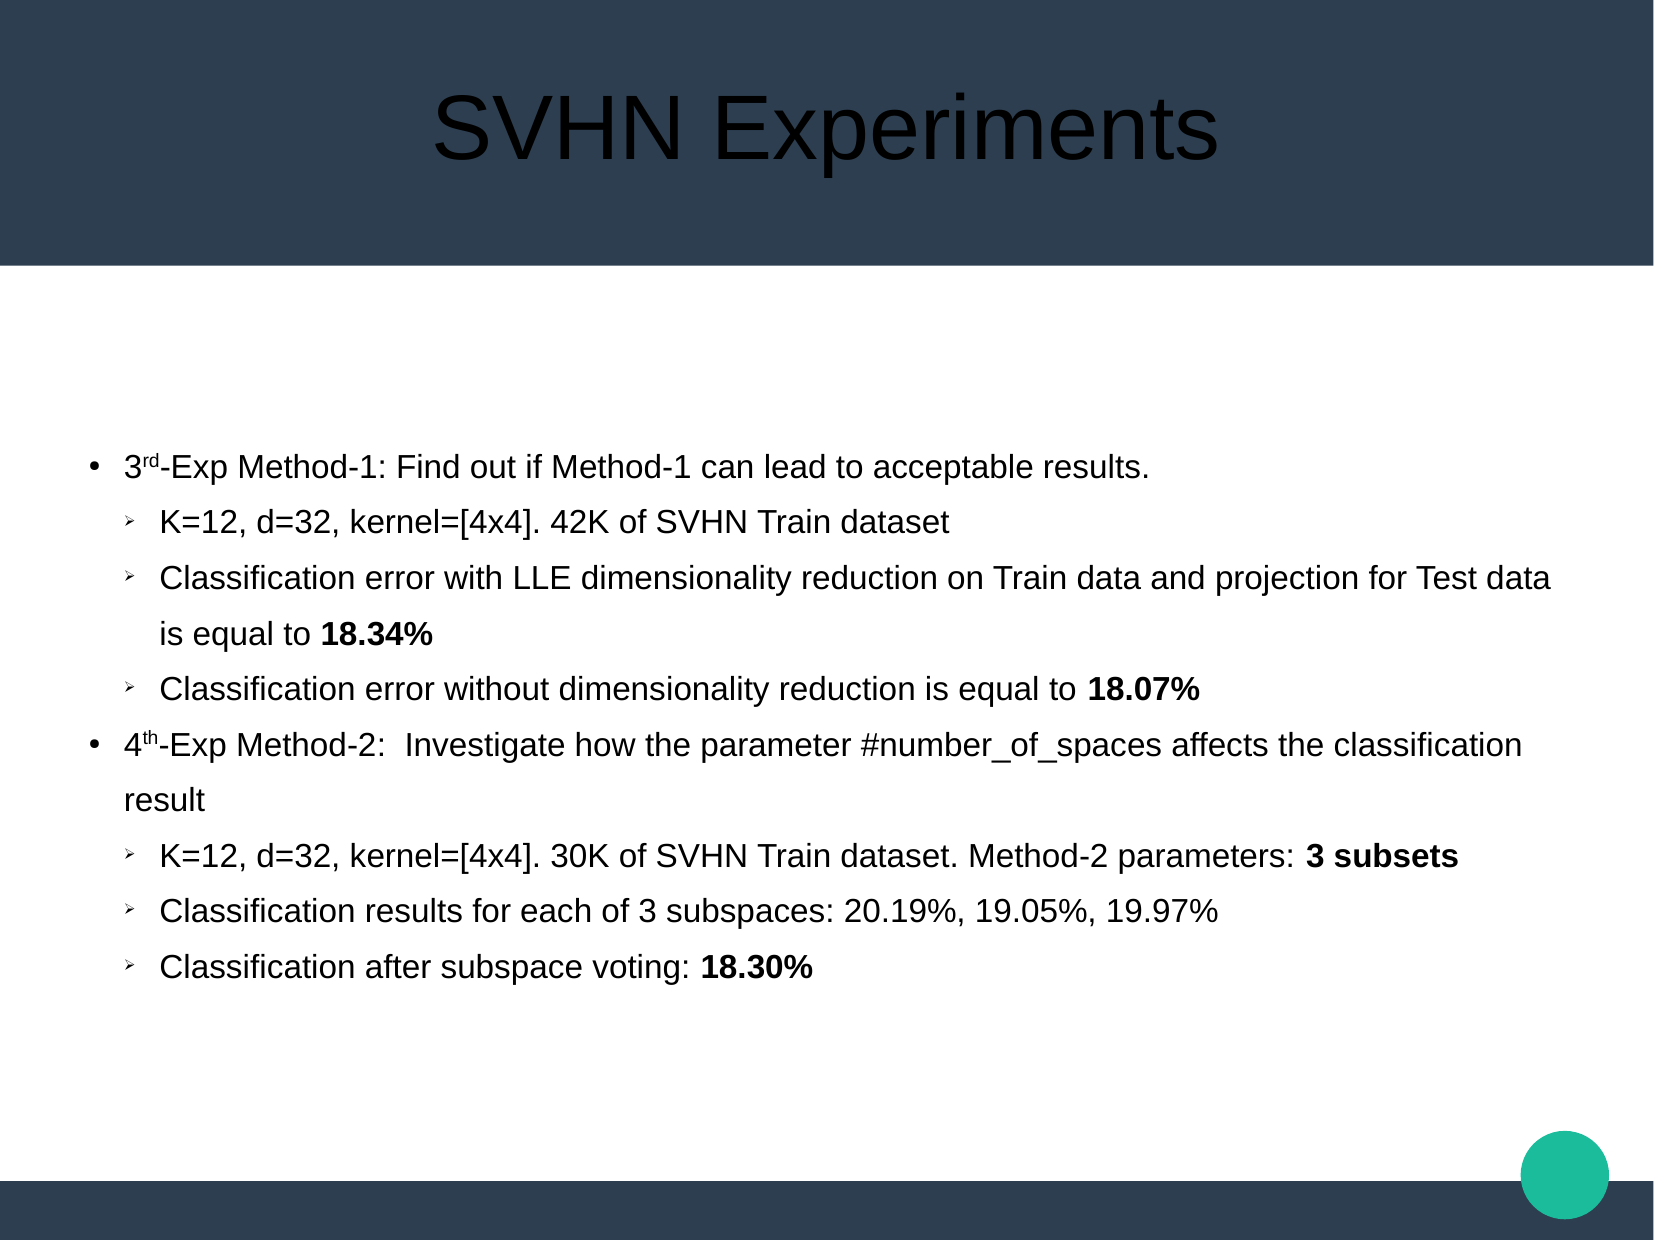

# SVHN Experiments
3rd-Exp Method-1: Find out if Method-1 can lead to acceptable results.
K=12, d=32, kernel=[4x4]. 42K of SVHN Train dataset
Classification error with LLE dimensionality reduction on Train data and projection for Test data is equal to 18.34%
Classification error without dimensionality reduction is equal to 18.07%
4th-Exp Method-2: Investigate how the parameter #number_of_spaces affects the classification result
K=12, d=32, kernel=[4x4]. 30K of SVHN Train dataset. Method-2 parameters: 3 subsets
Classification results for each of 3 subspaces: 20.19%, 19.05%, 19.97%
Classification after subspace voting: 18.30%